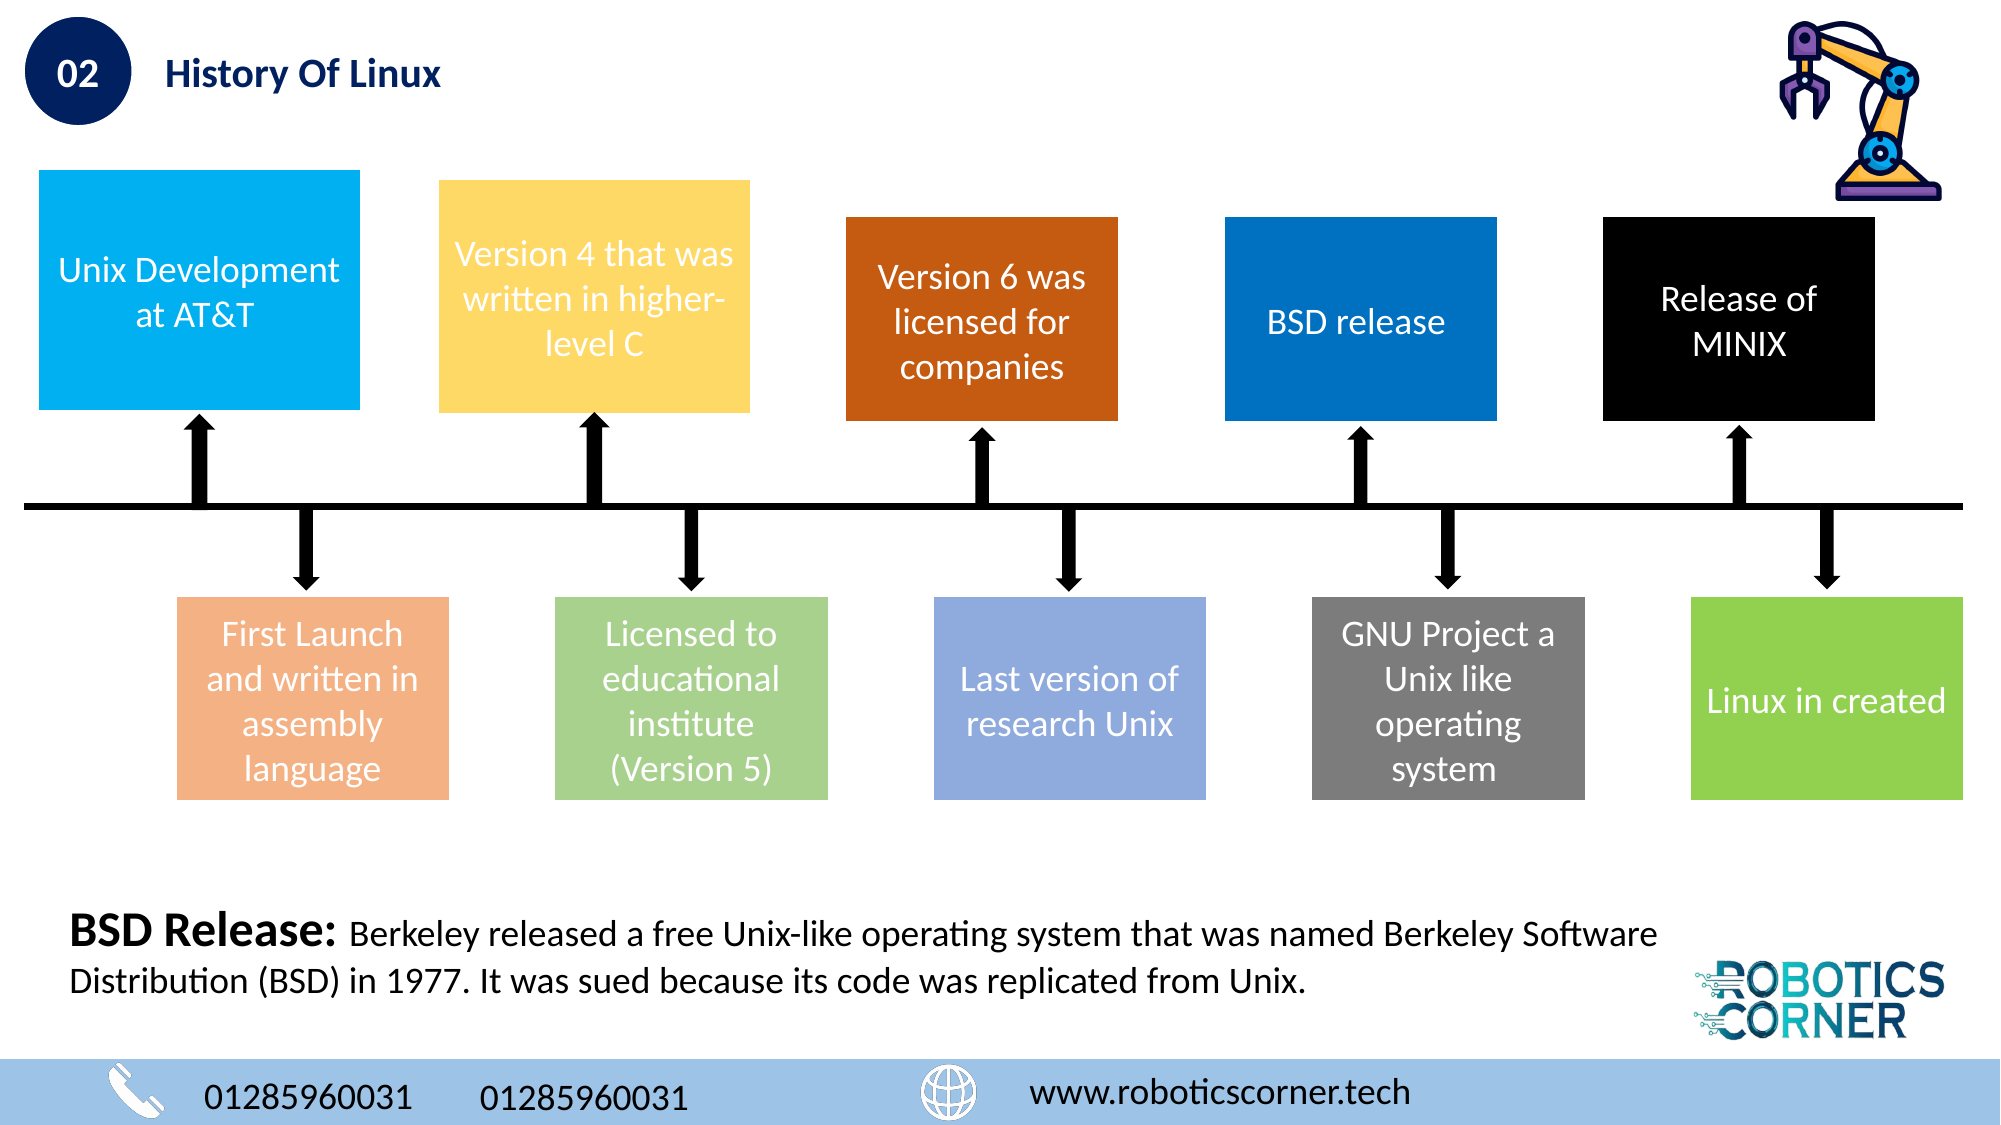

02
History Of Linux
Unix Development at AT&T
Version 4 that was written in higher-level C
Version 6 was licensed for companies
BSD release
Release of MINIX
GNU Project a Unix like operating system
Linux in created
First Launch and written in assembly language
Licensed to educational institute (Version 5)
Last version of research Unix
BSD Release: Berkeley released a free Unix-like operating system that was named Berkeley Software Distribution (BSD) in 1977. It was sued because its code was replicated from Unix.
www.roboticscorner.tech
01285960031
01285960031